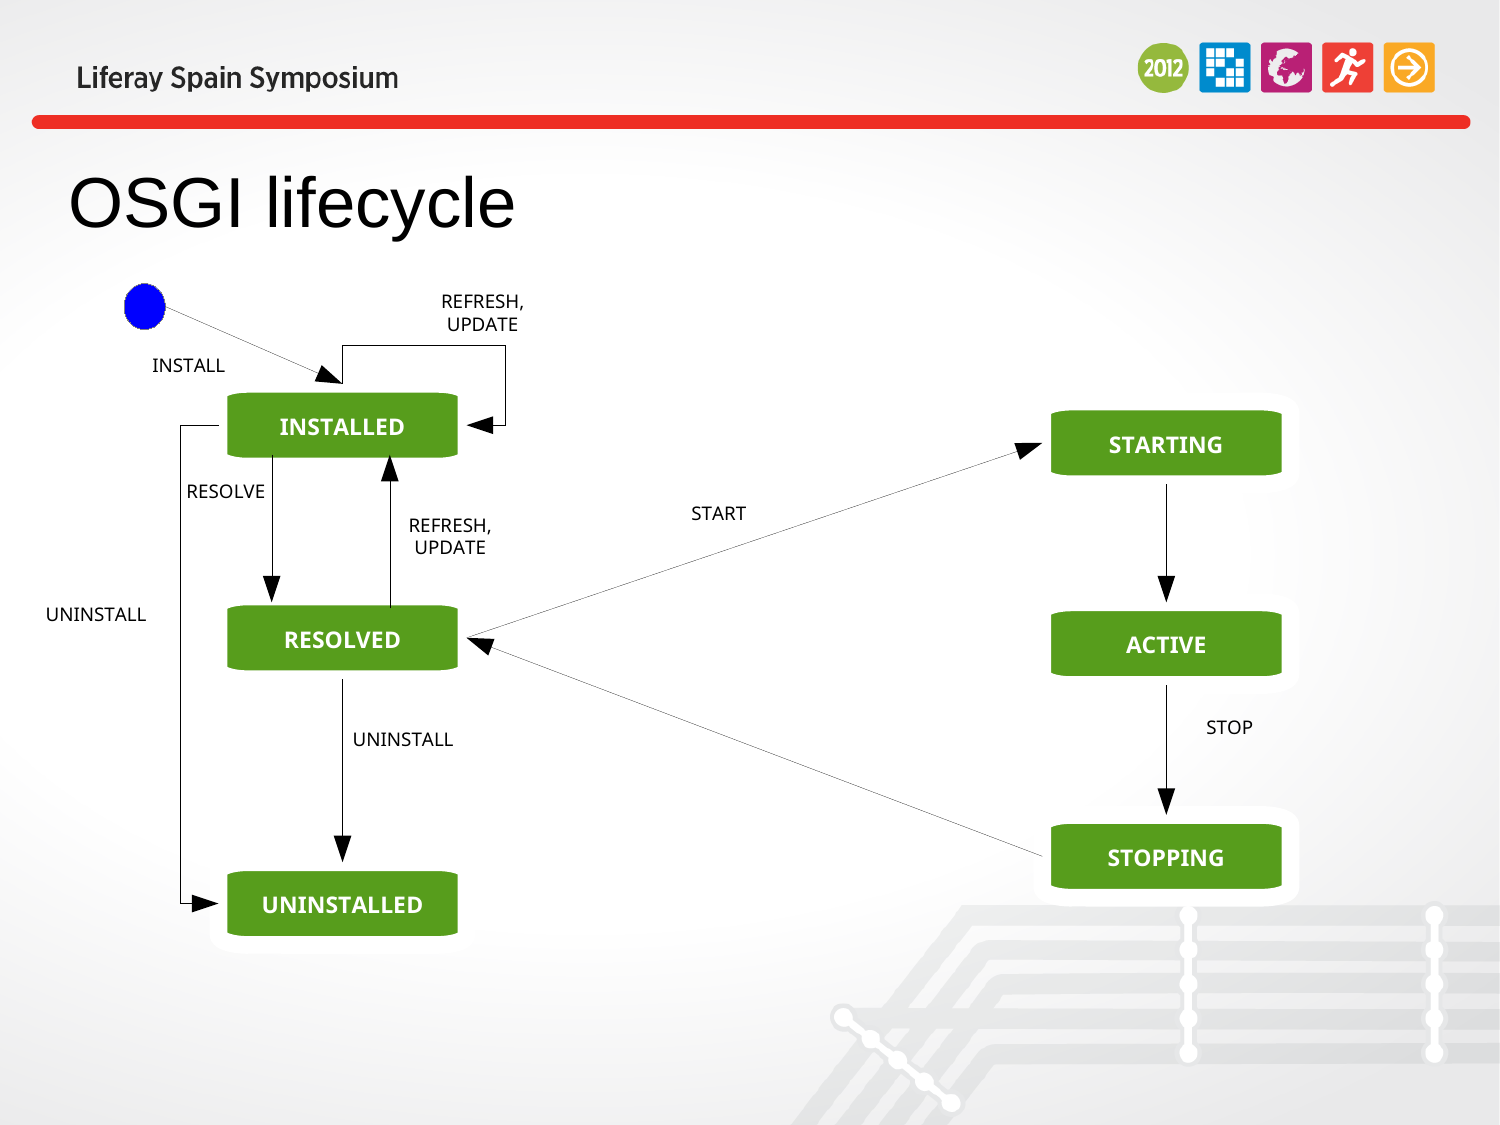

# OSGI lifecycle
REFRESH, UPDATE
INSTALL
INSTALLED
STARTING
RESOLVE
START
REFRESH, UPDATE
UNINSTALL
RESOLVED
ACTIVE
STOP
UNINSTALL
STOPPING
UNINSTALLED